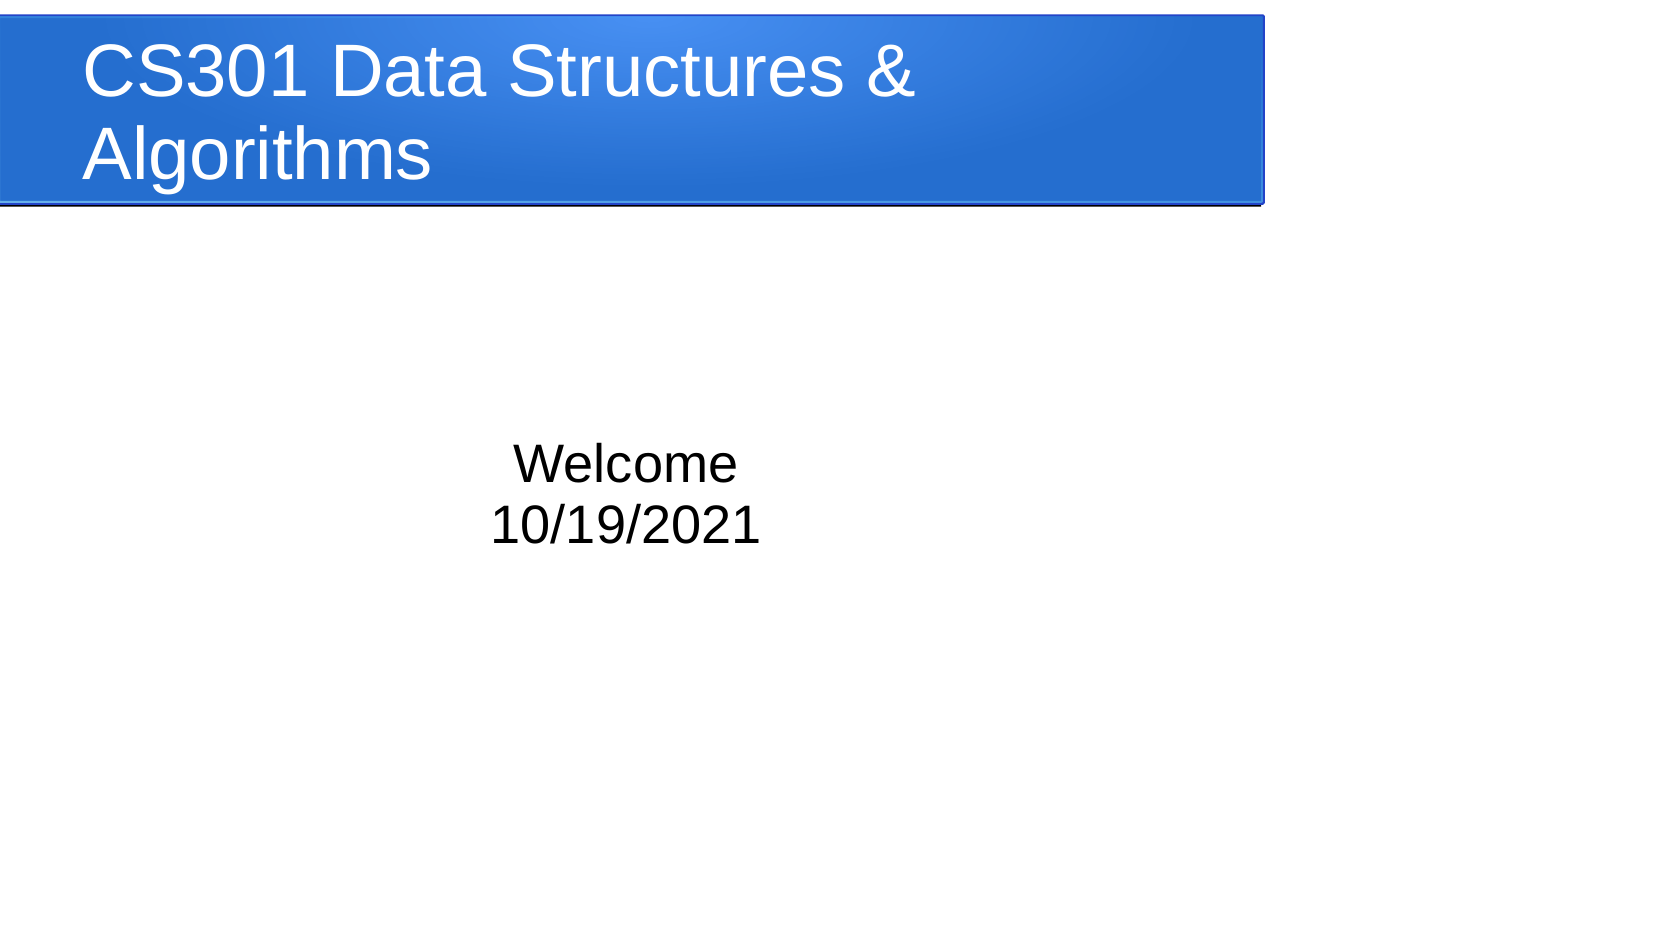

# CS301 Data Structures & Algorithms
Welcome
10/19/2021